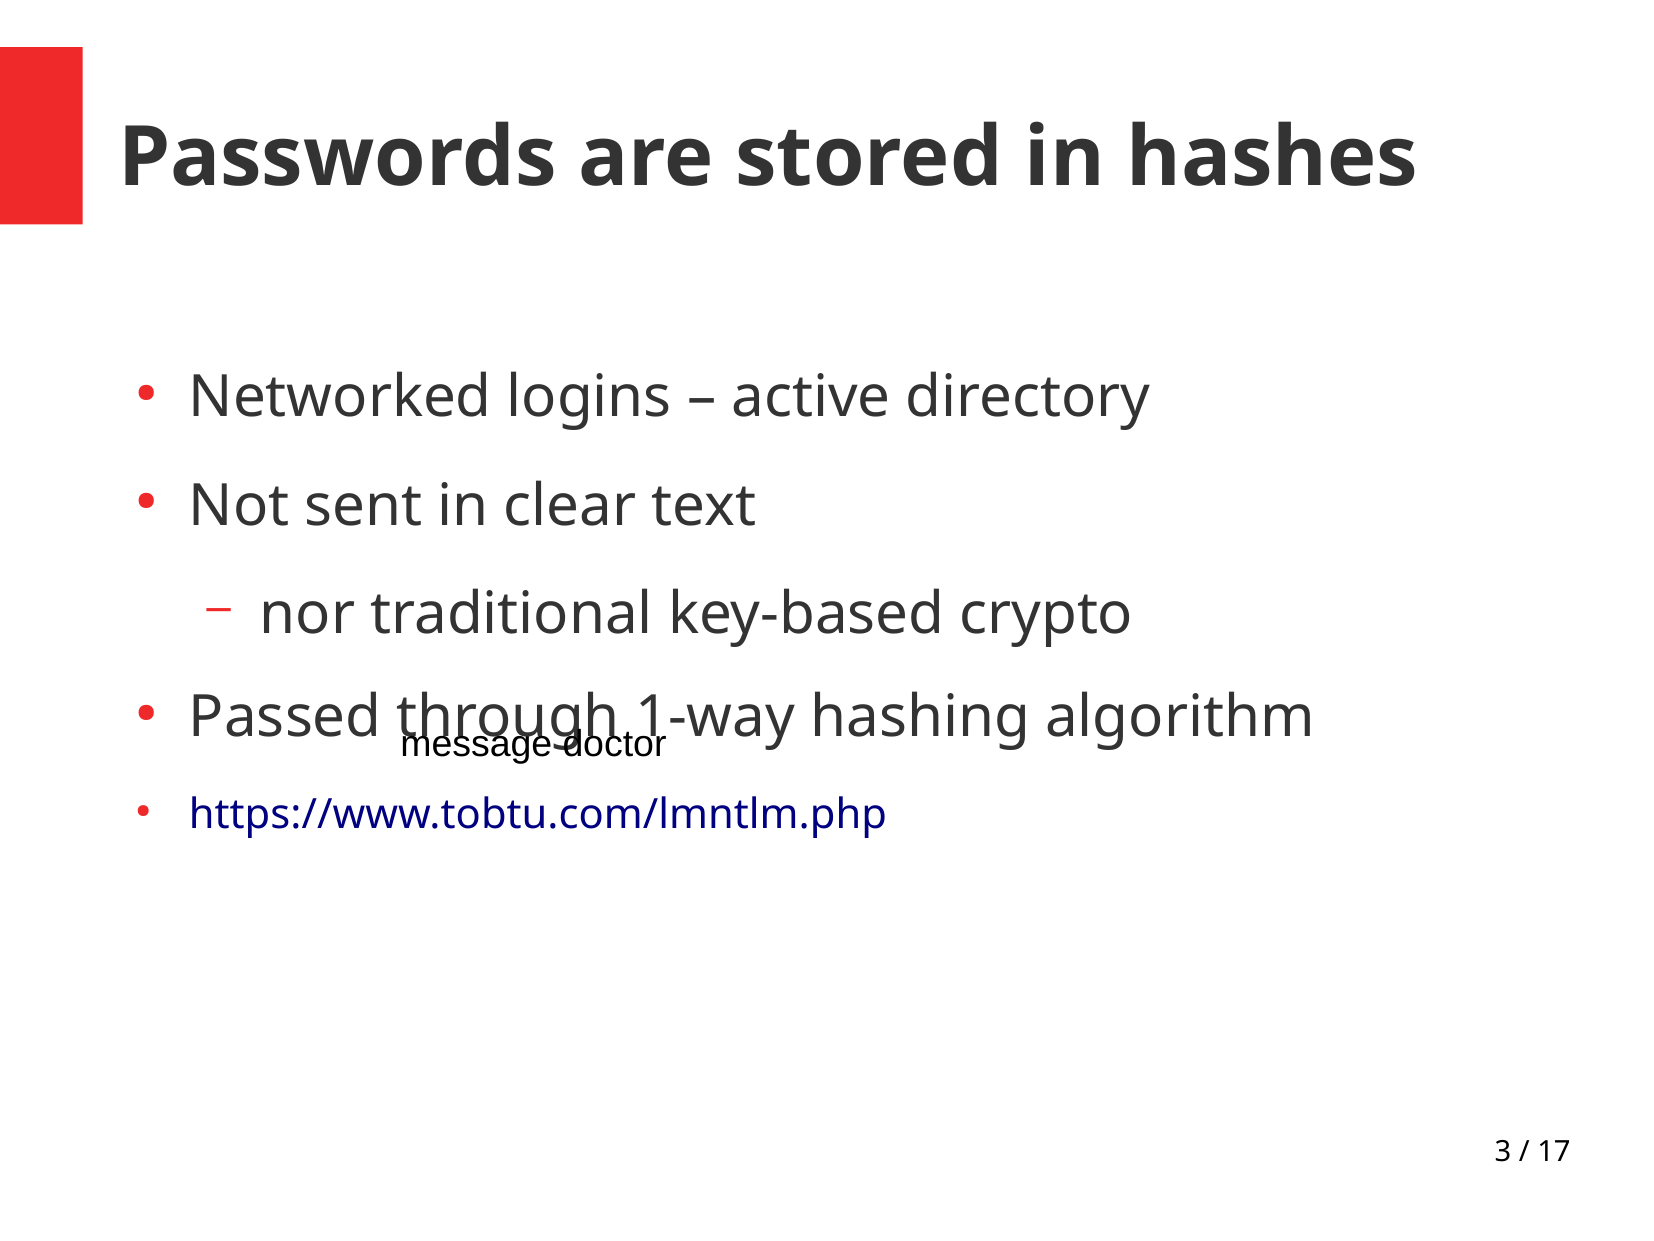

# Passwords are stored in hashes
Networked logins – active directory
Not sent in clear text
nor traditional key-based crypto
Passed through 1-way hashing algorithm
https://www.tobtu.com/lmntlm.php
message doctor
3